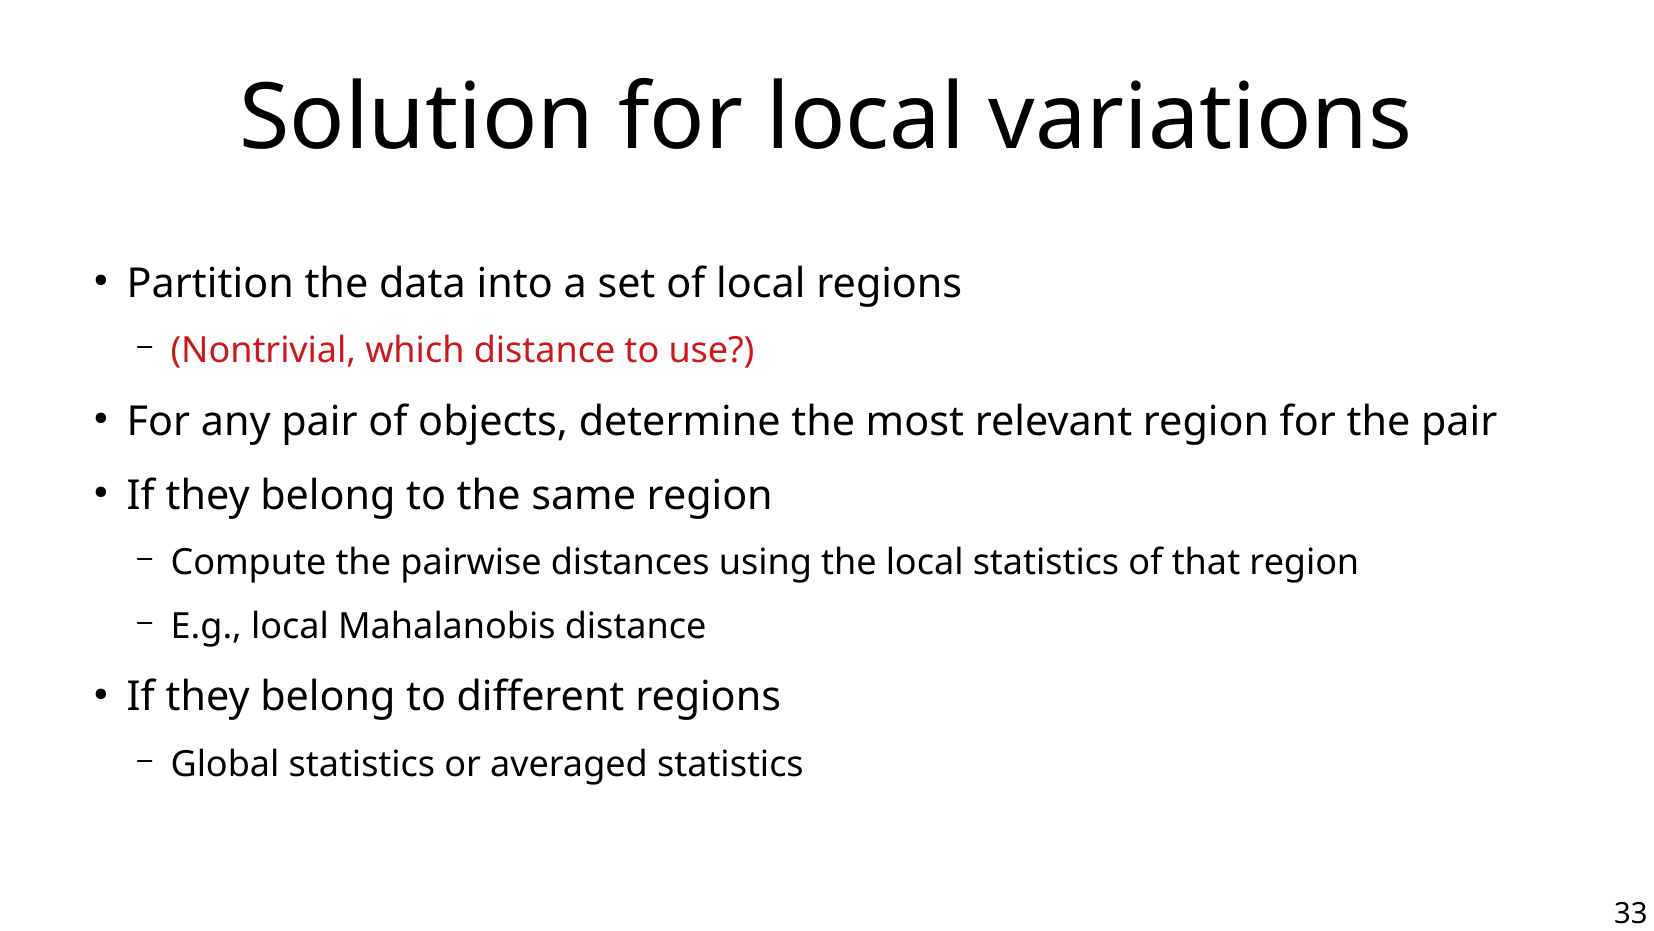

# Solution for local variations
Partition the data into a set of local regions
(Nontrivial, which distance to use?)
For any pair of objects, determine the most relevant region for the pair
If they belong to the same region
Compute the pairwise distances using the local statistics of that region
E.g., local Mahalanobis distance
If they belong to different regions
Global statistics or averaged statistics
33